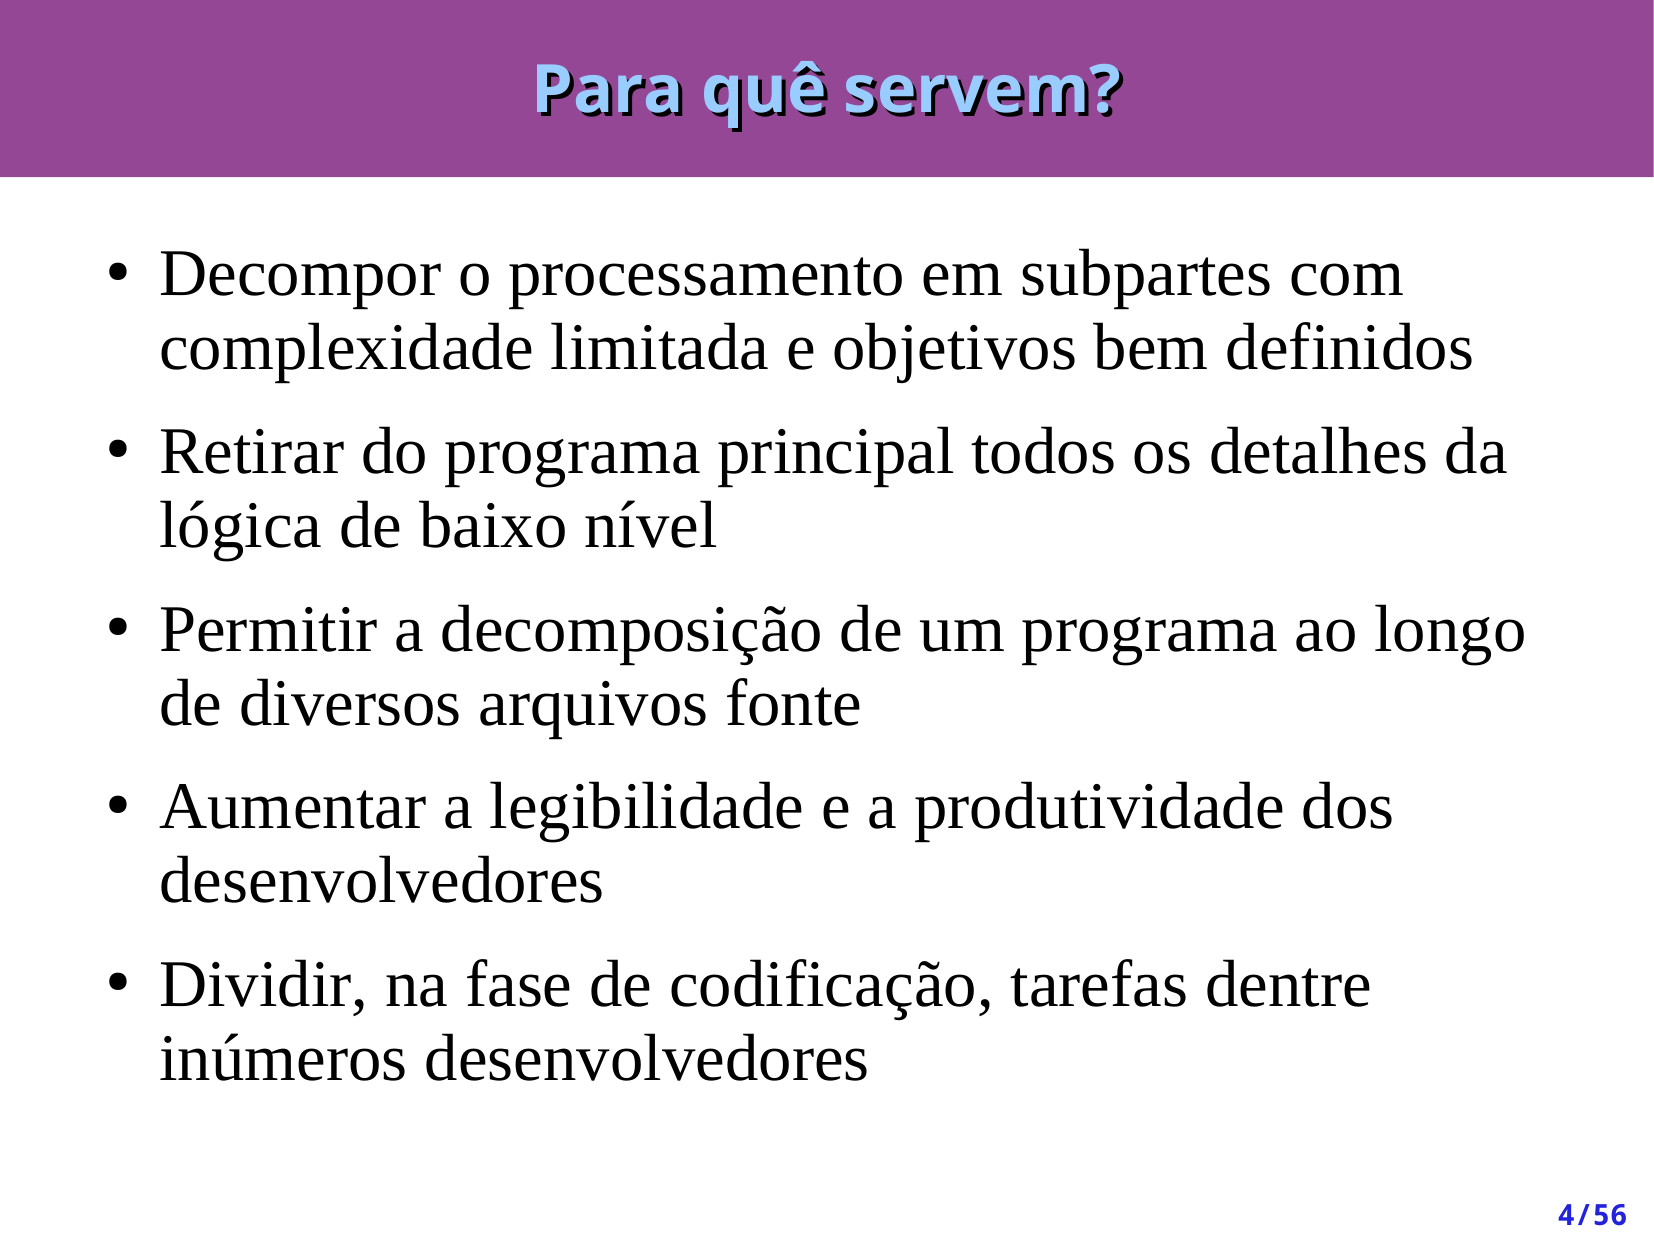

# Para quê servem?
Decompor o processamento em subpartes com complexidade limitada e objetivos bem definidos
Retirar do programa principal todos os detalhes da lógica de baixo nível
Permitir a decomposição de um programa ao longo de diversos arquivos fonte
Aumentar a legibilidade e a produtividade dos desenvolvedores
Dividir, na fase de codificação, tarefas dentre inúmeros desenvolvedores
4